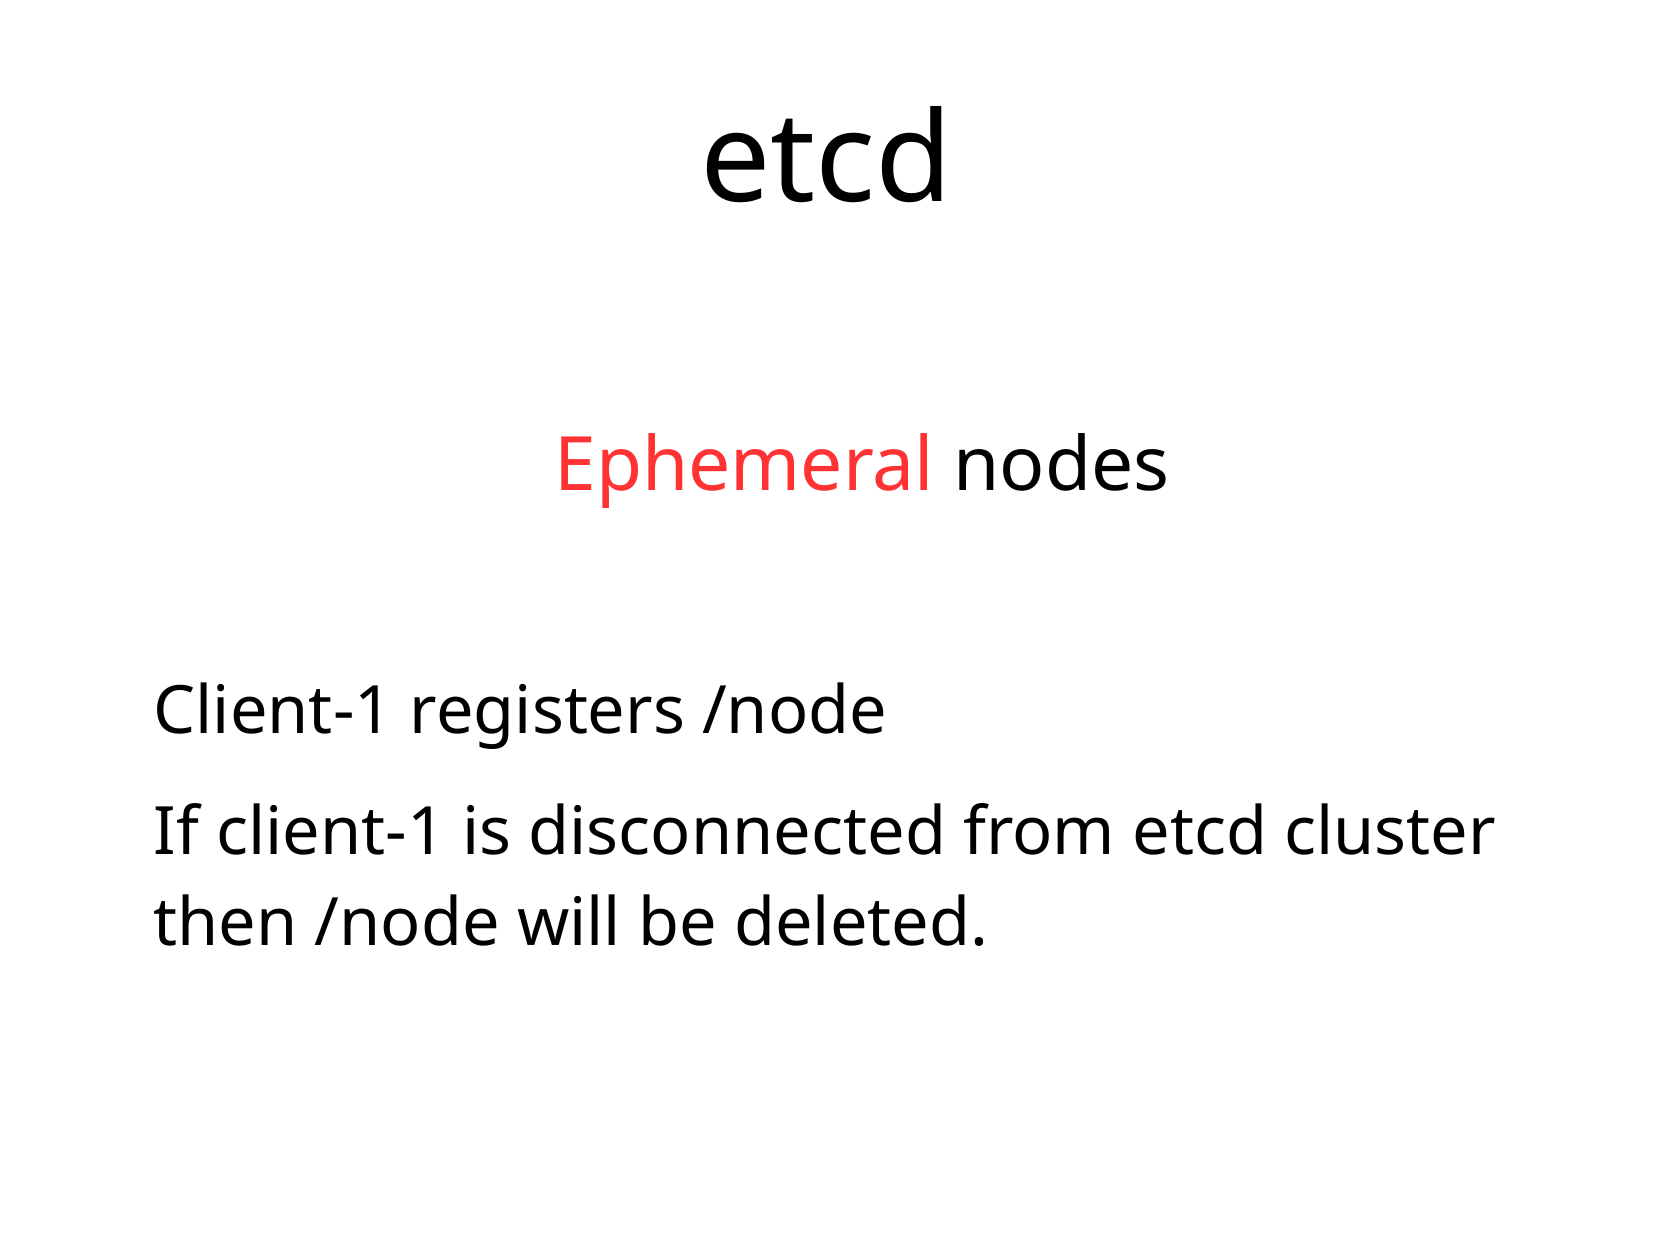

# etcd
Ephemeral nodes
Client-1 registers /node
If client-1 is disconnected from etcd cluster then /node will be deleted.